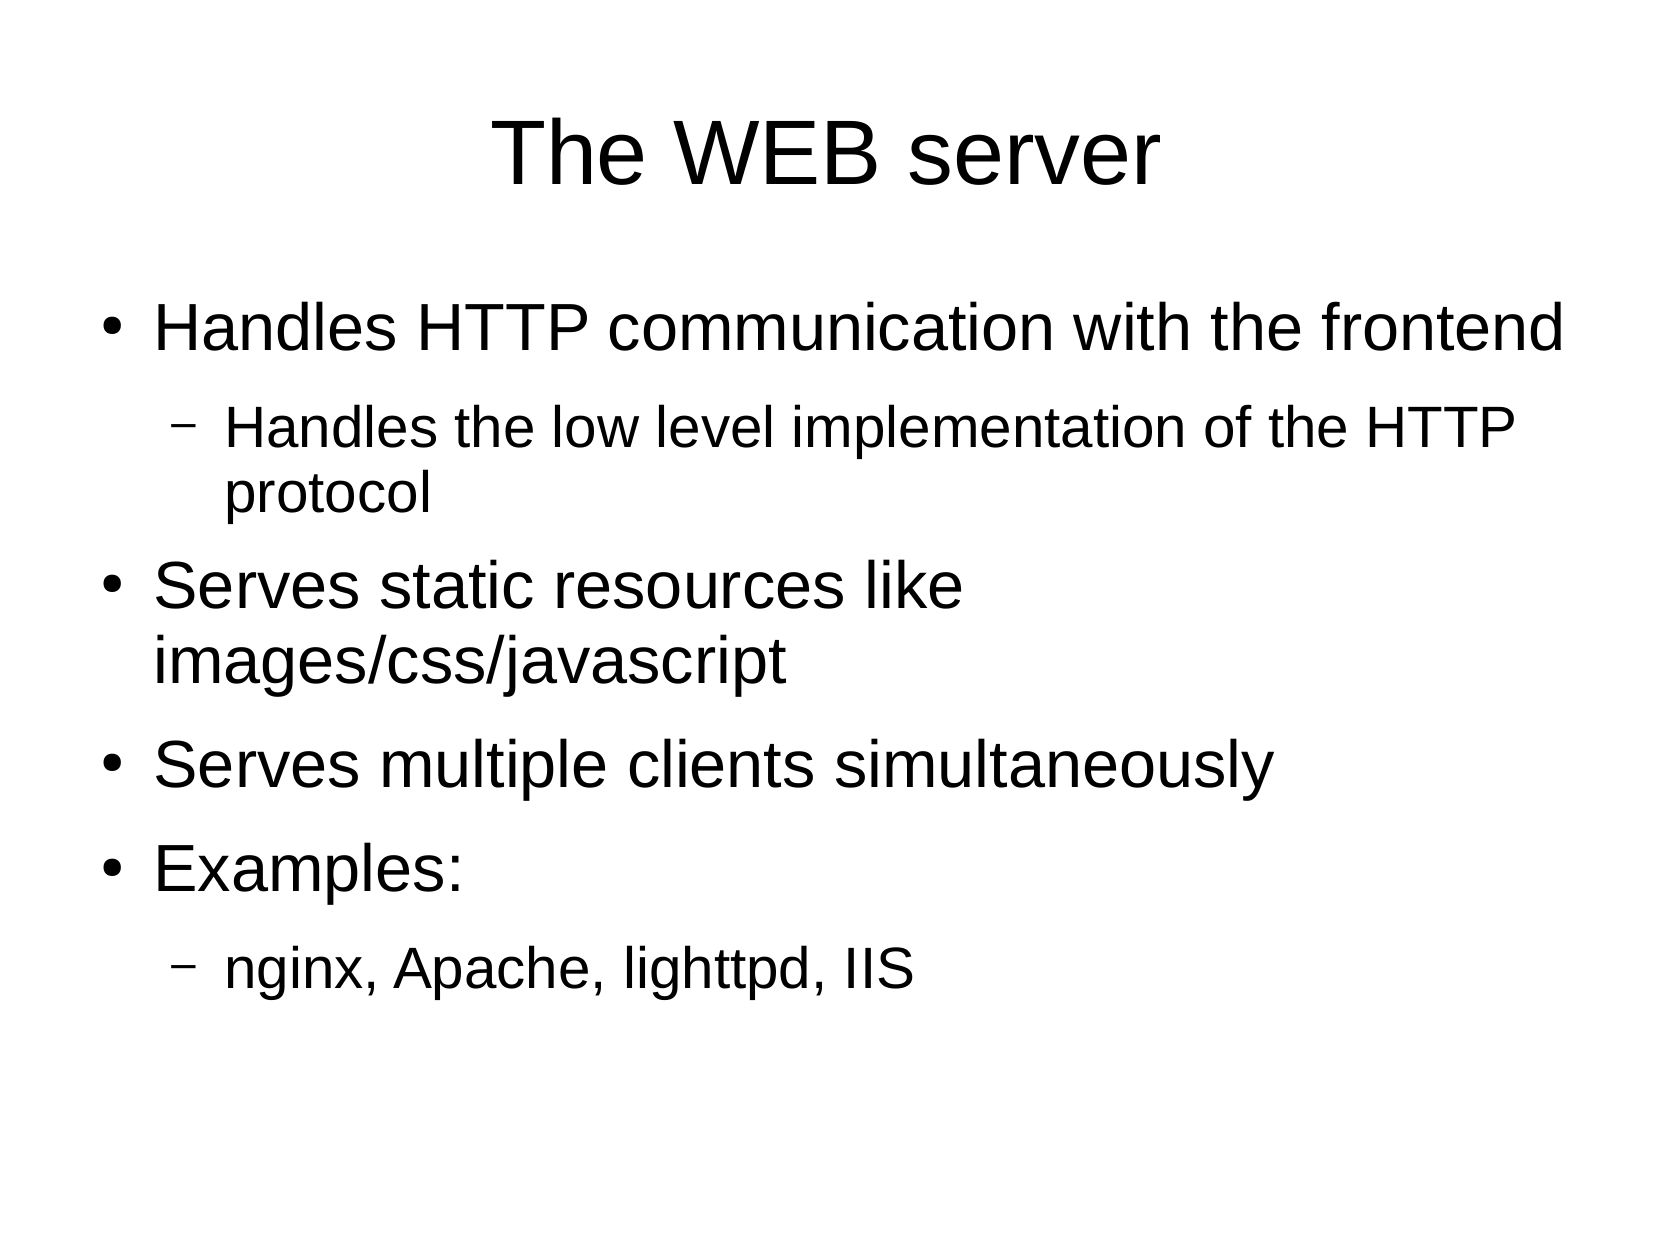

# The WEB server
Handles HTTP communication with the frontend
Handles the low level implementation of the HTTP protocol
Serves static resources like images/css/javascript
Serves multiple clients simultaneously
Examples:
nginx, Apache, lighttpd, IIS